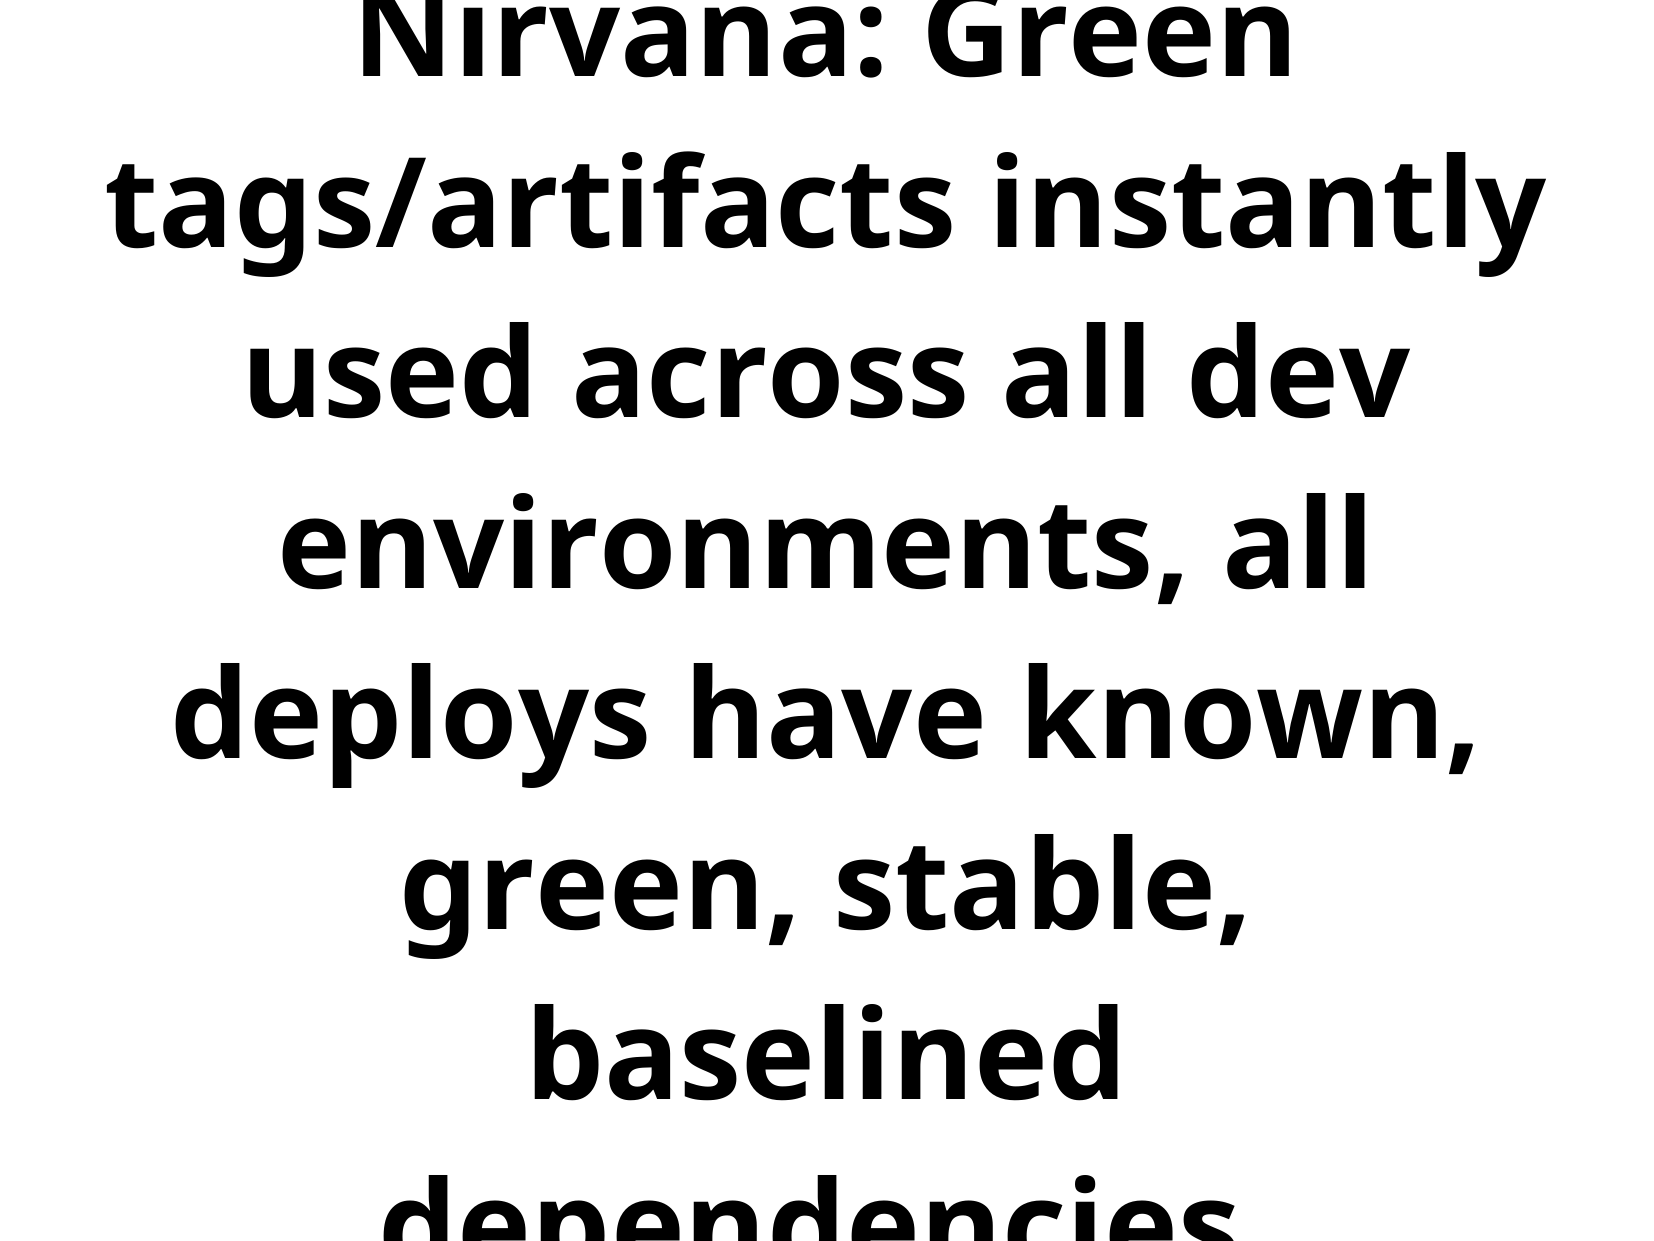

# Nirvana: Green tags/artifacts instantly used across all dev environments, all deploys have known, green, stable, baselined dependencies